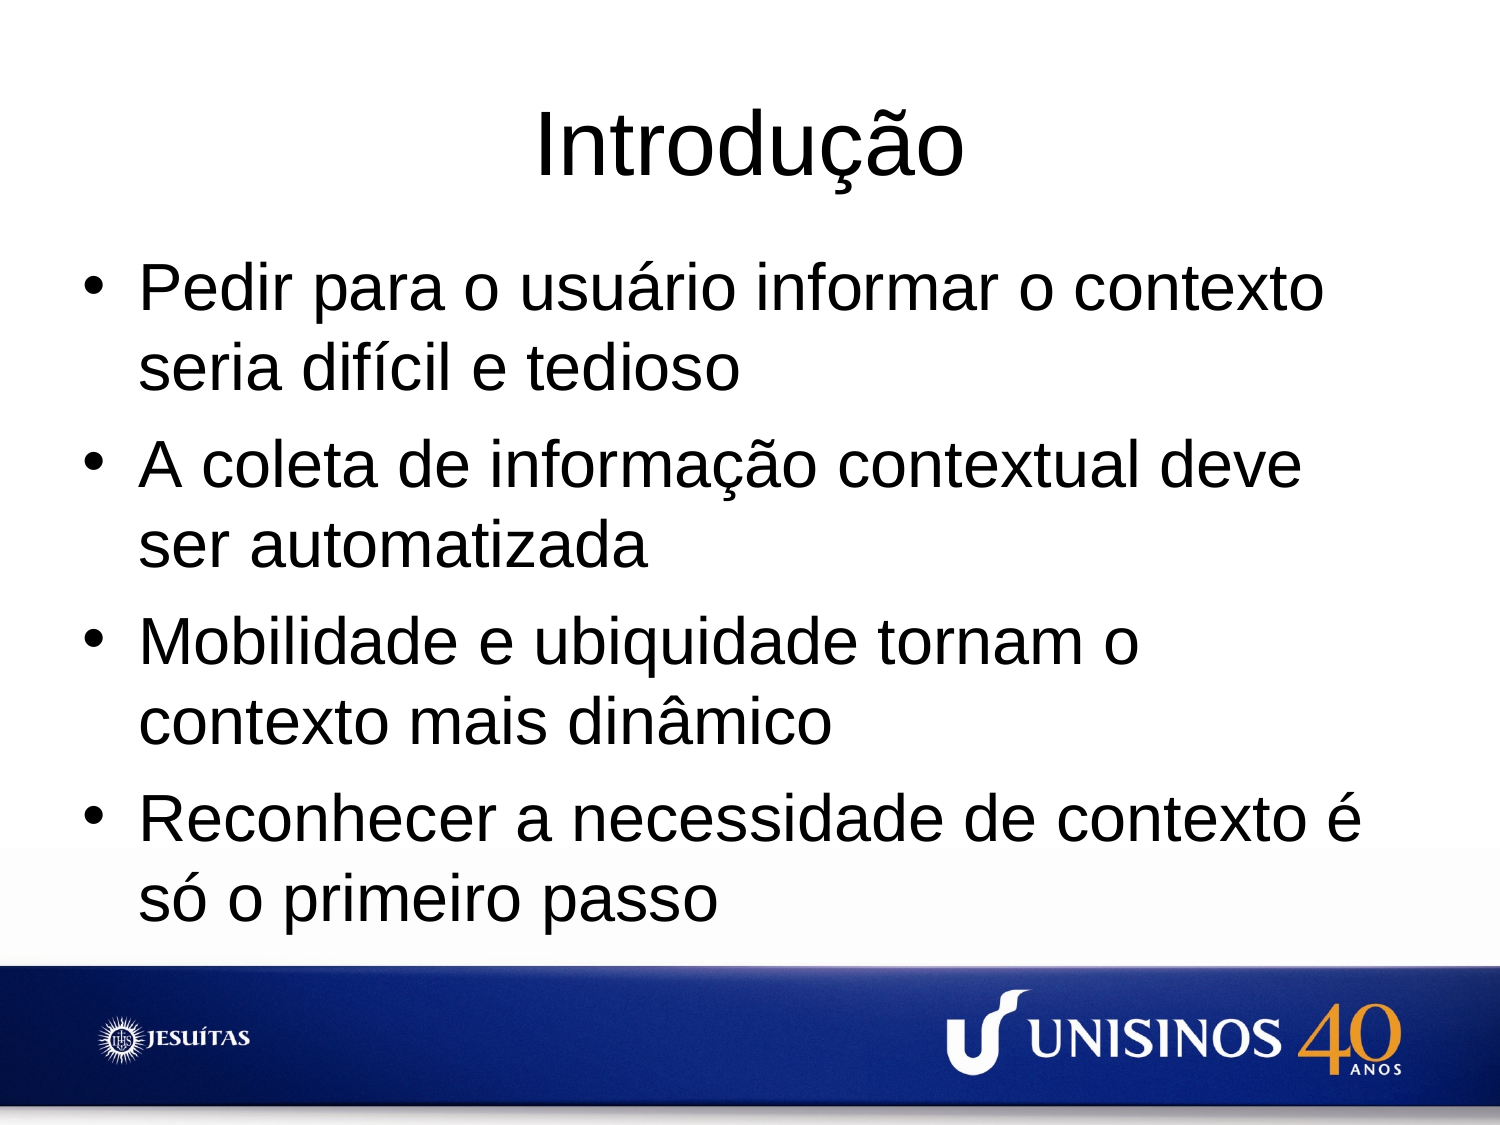

# Introdução
Pedir para o usuário informar o contexto seria difícil e tedioso
A coleta de informação contextual deve ser automatizada
Mobilidade e ubiquidade tornam o contexto mais dinâmico
Reconhecer a necessidade de contexto é só o primeiro passo